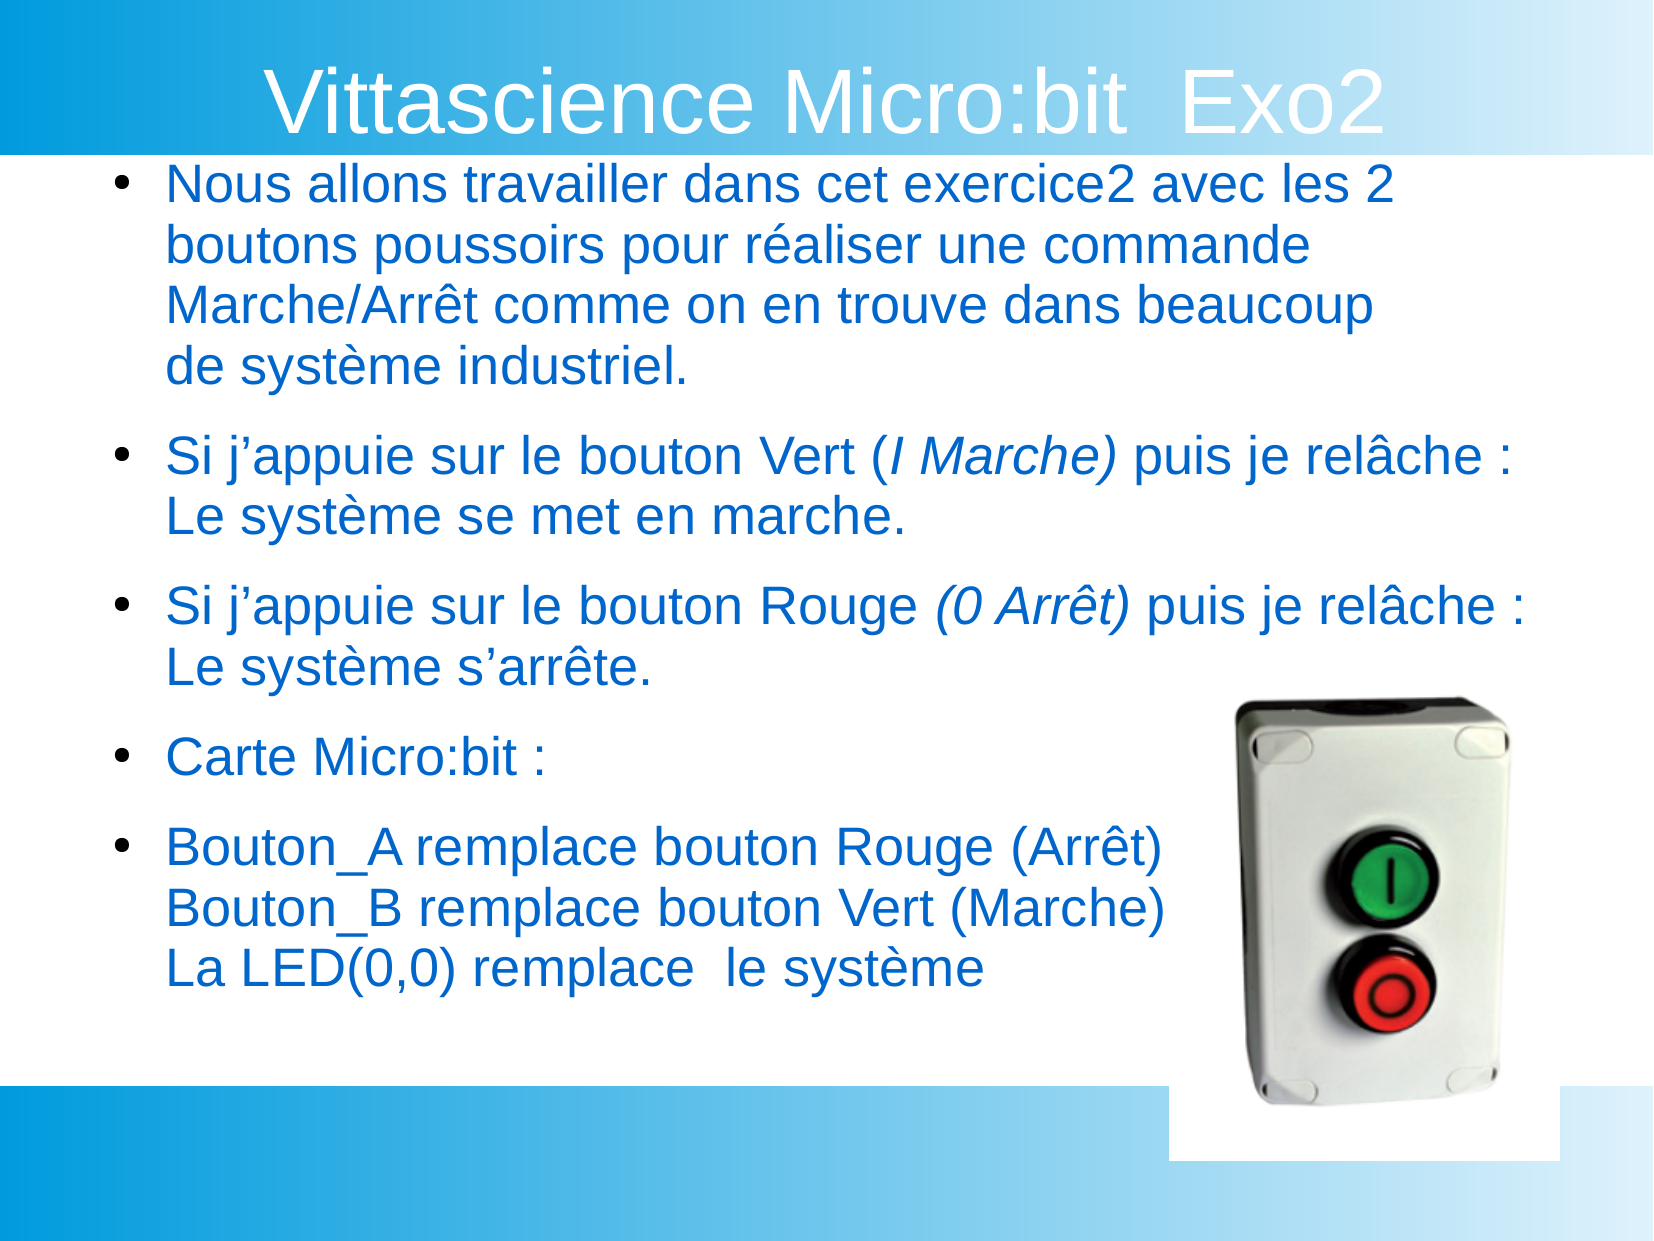

# Vittascience Micro:bit Exo2
Nous allons travailler dans cet exercice2 avec les 2 boutons poussoirs pour réaliser une commande Marche/Arrêt comme on en trouve dans beaucoup
de système industriel.
Si j’appuie sur le bouton Vert (I Marche) puis je relâche :
Le système se met en marche.
Si j’appuie sur le bouton Rouge (0 Arrêt) puis je relâche :
Le système s’arrête.
Carte Micro:bit :
Bouton_A remplace bouton Rouge (Arrêt)
Bouton_B remplace bouton Vert (Marche)
La LED(0,0) remplace le système